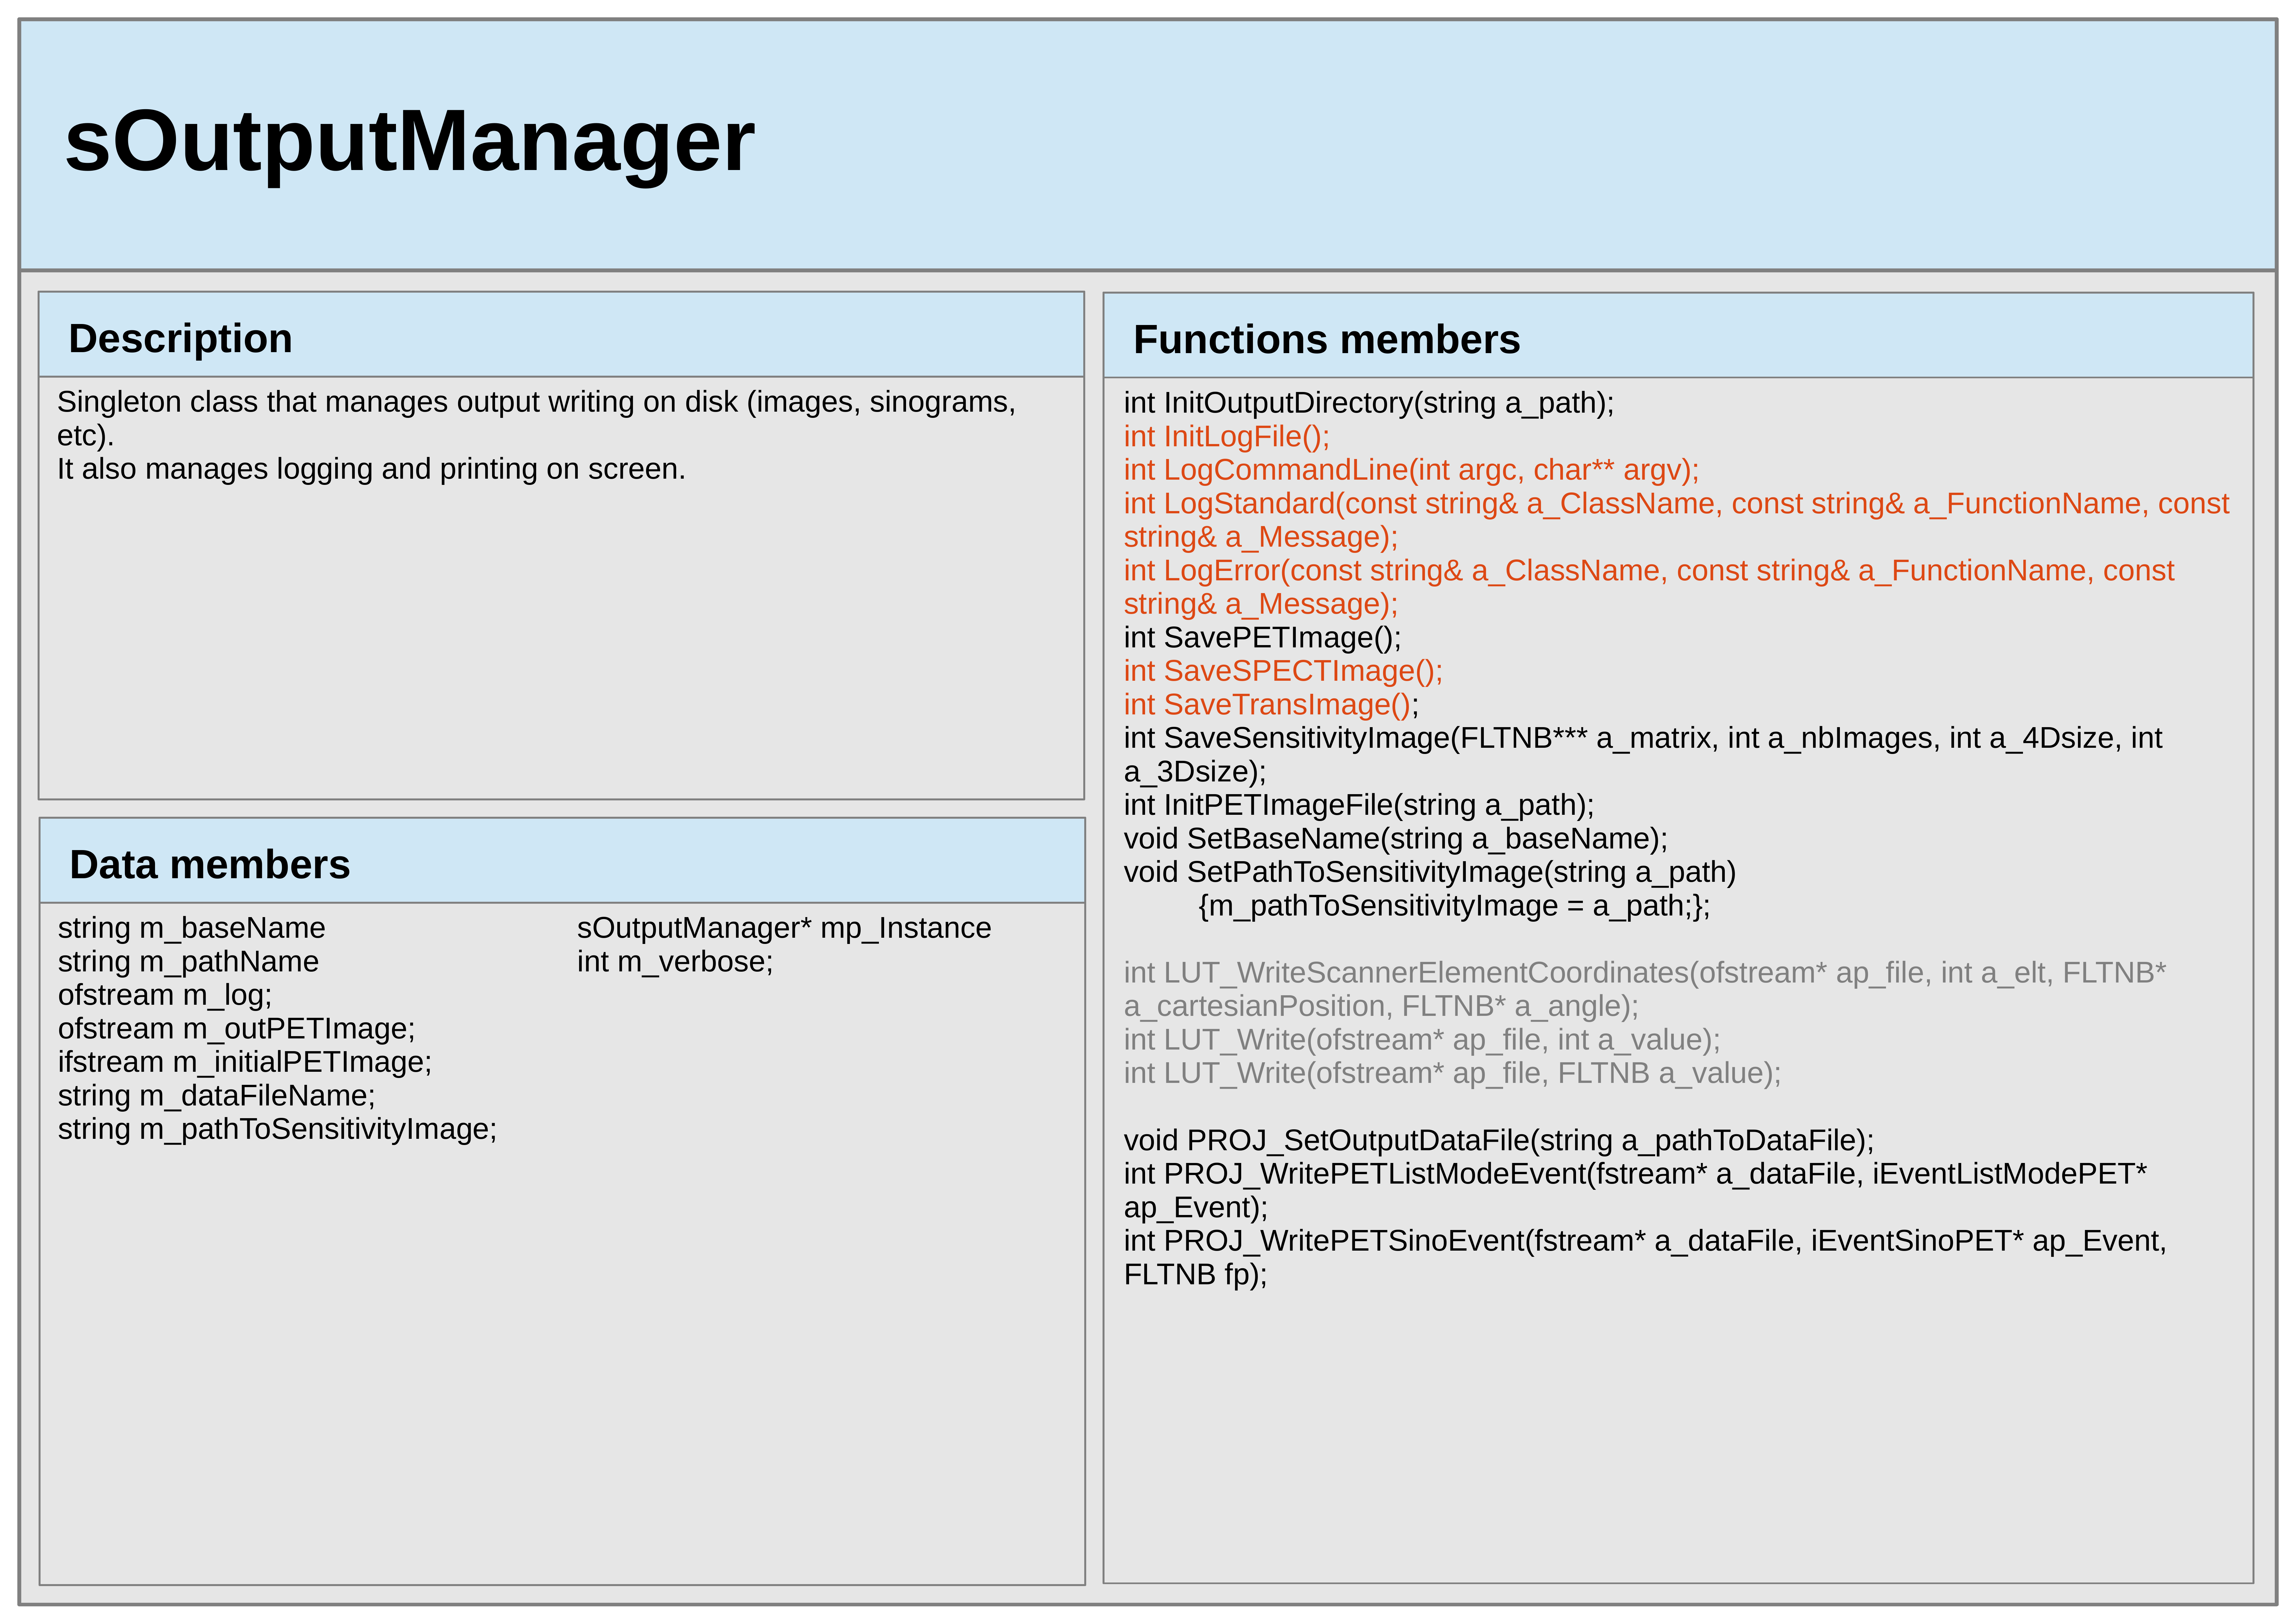

sOutputManager
Description
Functions members
Singleton class that manages output writing on disk (images, sinograms, etc).
It also manages logging and printing on screen.
int InitOutputDirectory(string a_path);
int InitLogFile();
int LogCommandLine(int argc, char** argv);
int LogStandard(const string& a_ClassName, const string& a_FunctionName, const string& a_Message);
int LogError(const string& a_ClassName, const string& a_FunctionName, const string& a_Message);
int SavePETImage();
int SaveSPECTImage();
int SaveTransImage();
int SaveSensitivityImage(FLTNB*** a_matrix, int a_nbImages, int a_4Dsize, int a_3Dsize);
int InitPETImageFile(string a_path);
void SetBaseName(string a_baseName);
void SetPathToSensitivityImage(string a_path)
 {m_pathToSensitivityImage = a_path;};
int LUT_WriteScannerElementCoordinates(ofstream* ap_file, int a_elt, FLTNB* a_cartesianPosition, FLTNB* a_angle);
int LUT_Write(ofstream* ap_file, int a_value);
int LUT_Write(ofstream* ap_file, FLTNB a_value);
void PROJ_SetOutputDataFile(string a_pathToDataFile);
int PROJ_WritePETListModeEvent(fstream* a_dataFile, iEventListModePET* ap_Event);
int PROJ_WritePETSinoEvent(fstream* a_dataFile, iEventSinoPET* ap_Event, FLTNB fp);
Data members
string m_baseName
string m_pathName
ofstream m_log;
ofstream m_outPETImage;
ifstream m_initialPETImage;
string m_dataFileName;
string m_pathToSensitivityImage;
sOutputManager* mp_Instance
int m_verbose;